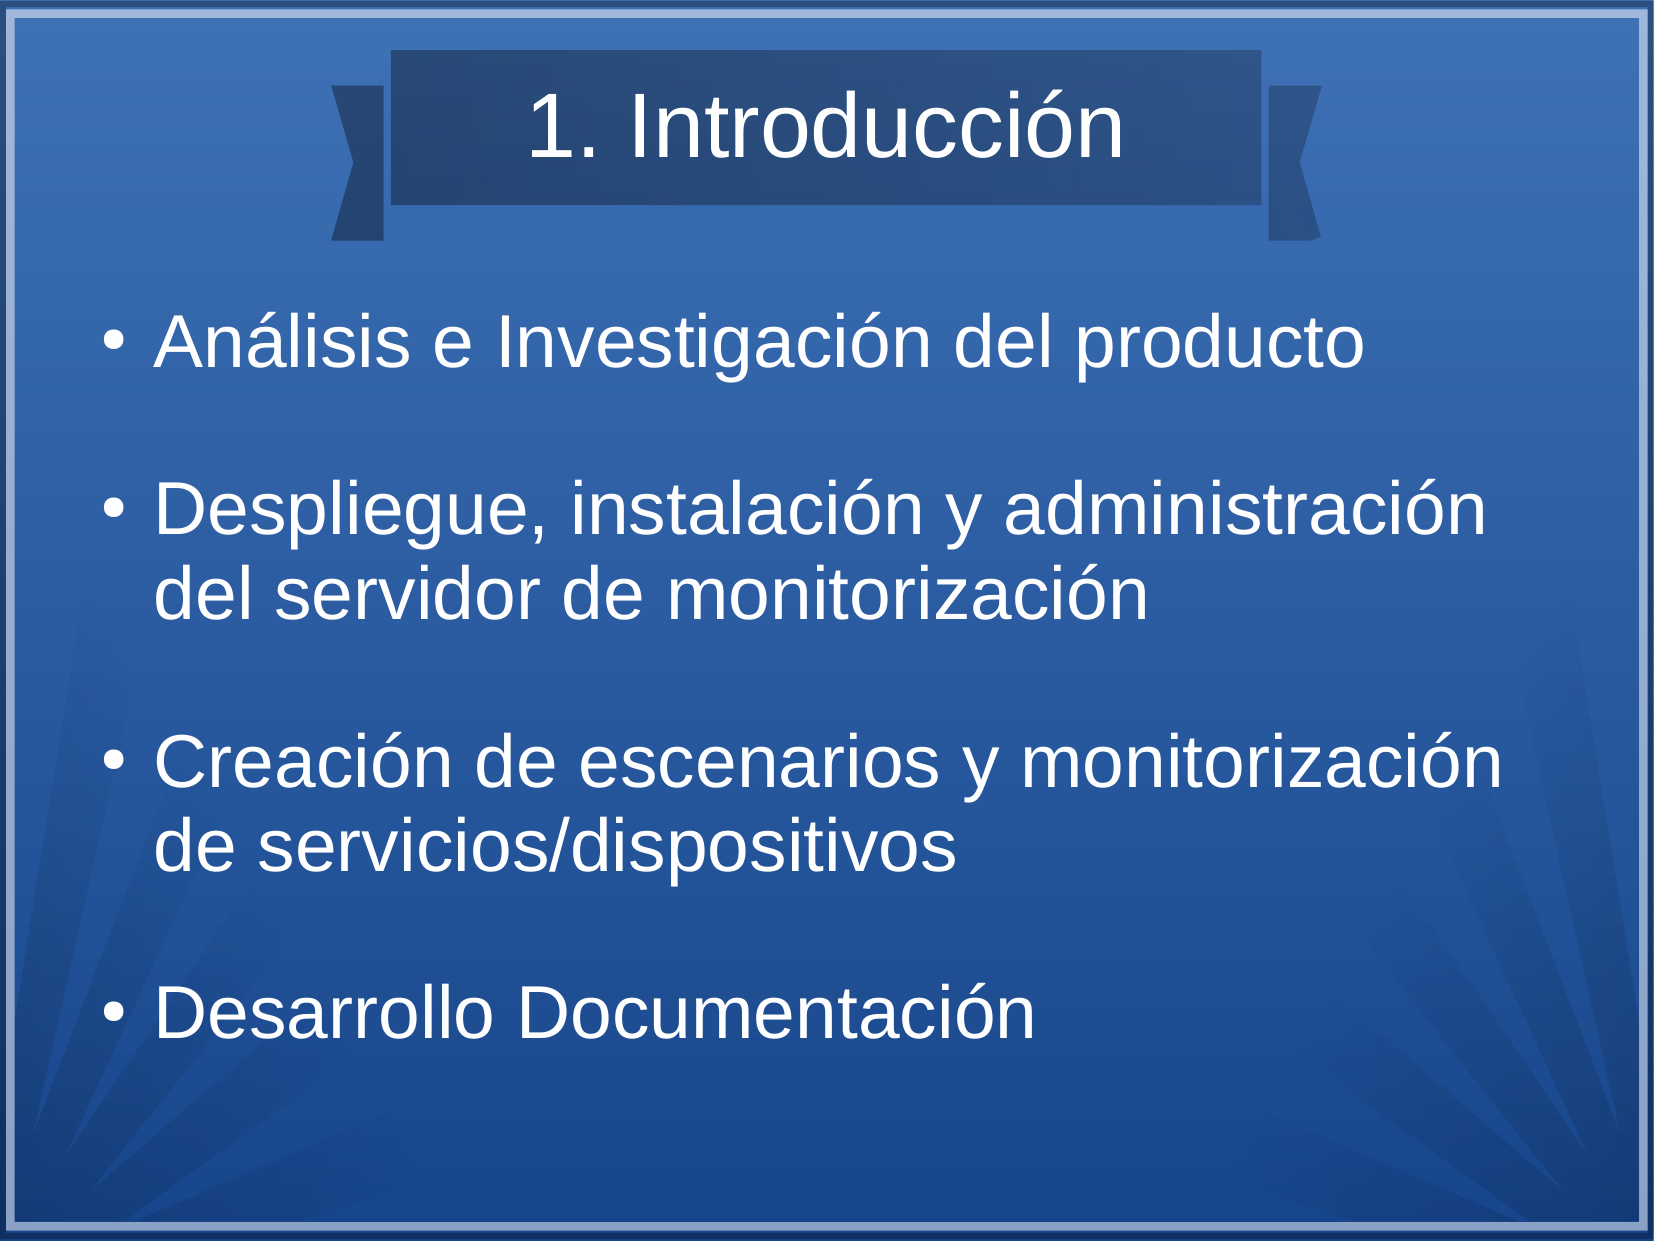

# 1. Introducción
Análisis e Investigación del producto
Despliegue, instalación y administración del servidor de monitorización
Creación de escenarios y monitorización de servicios/dispositivos
Desarrollo Documentación